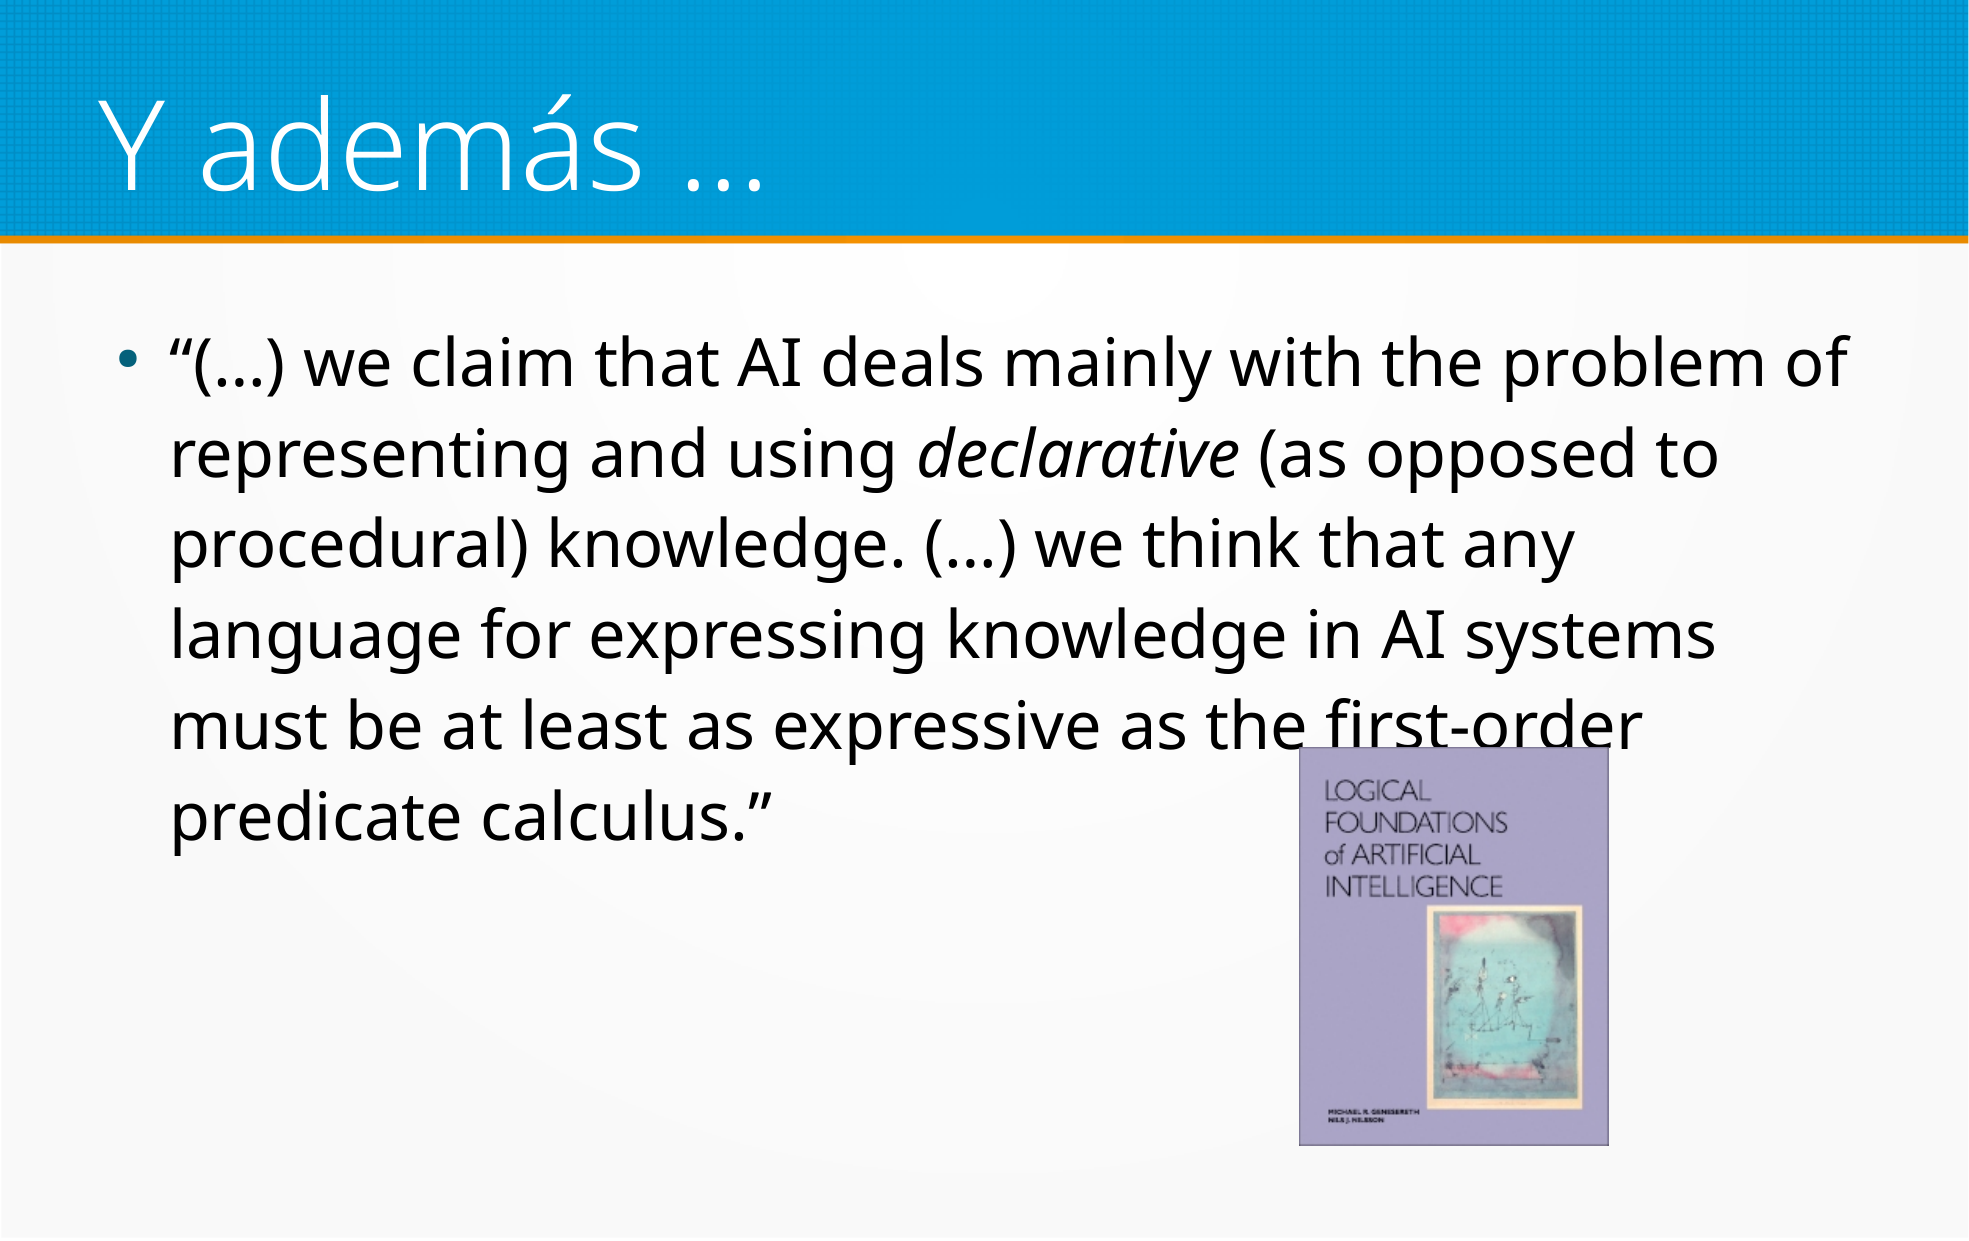

# Y además ...
“(…) we claim that AI deals mainly with the problem of representing and using declarative (as opposed to procedural) knowledge. (…) we think that any language for expressing knowledge in AI systems must be at least as expressive as the first-order predicate calculus.”